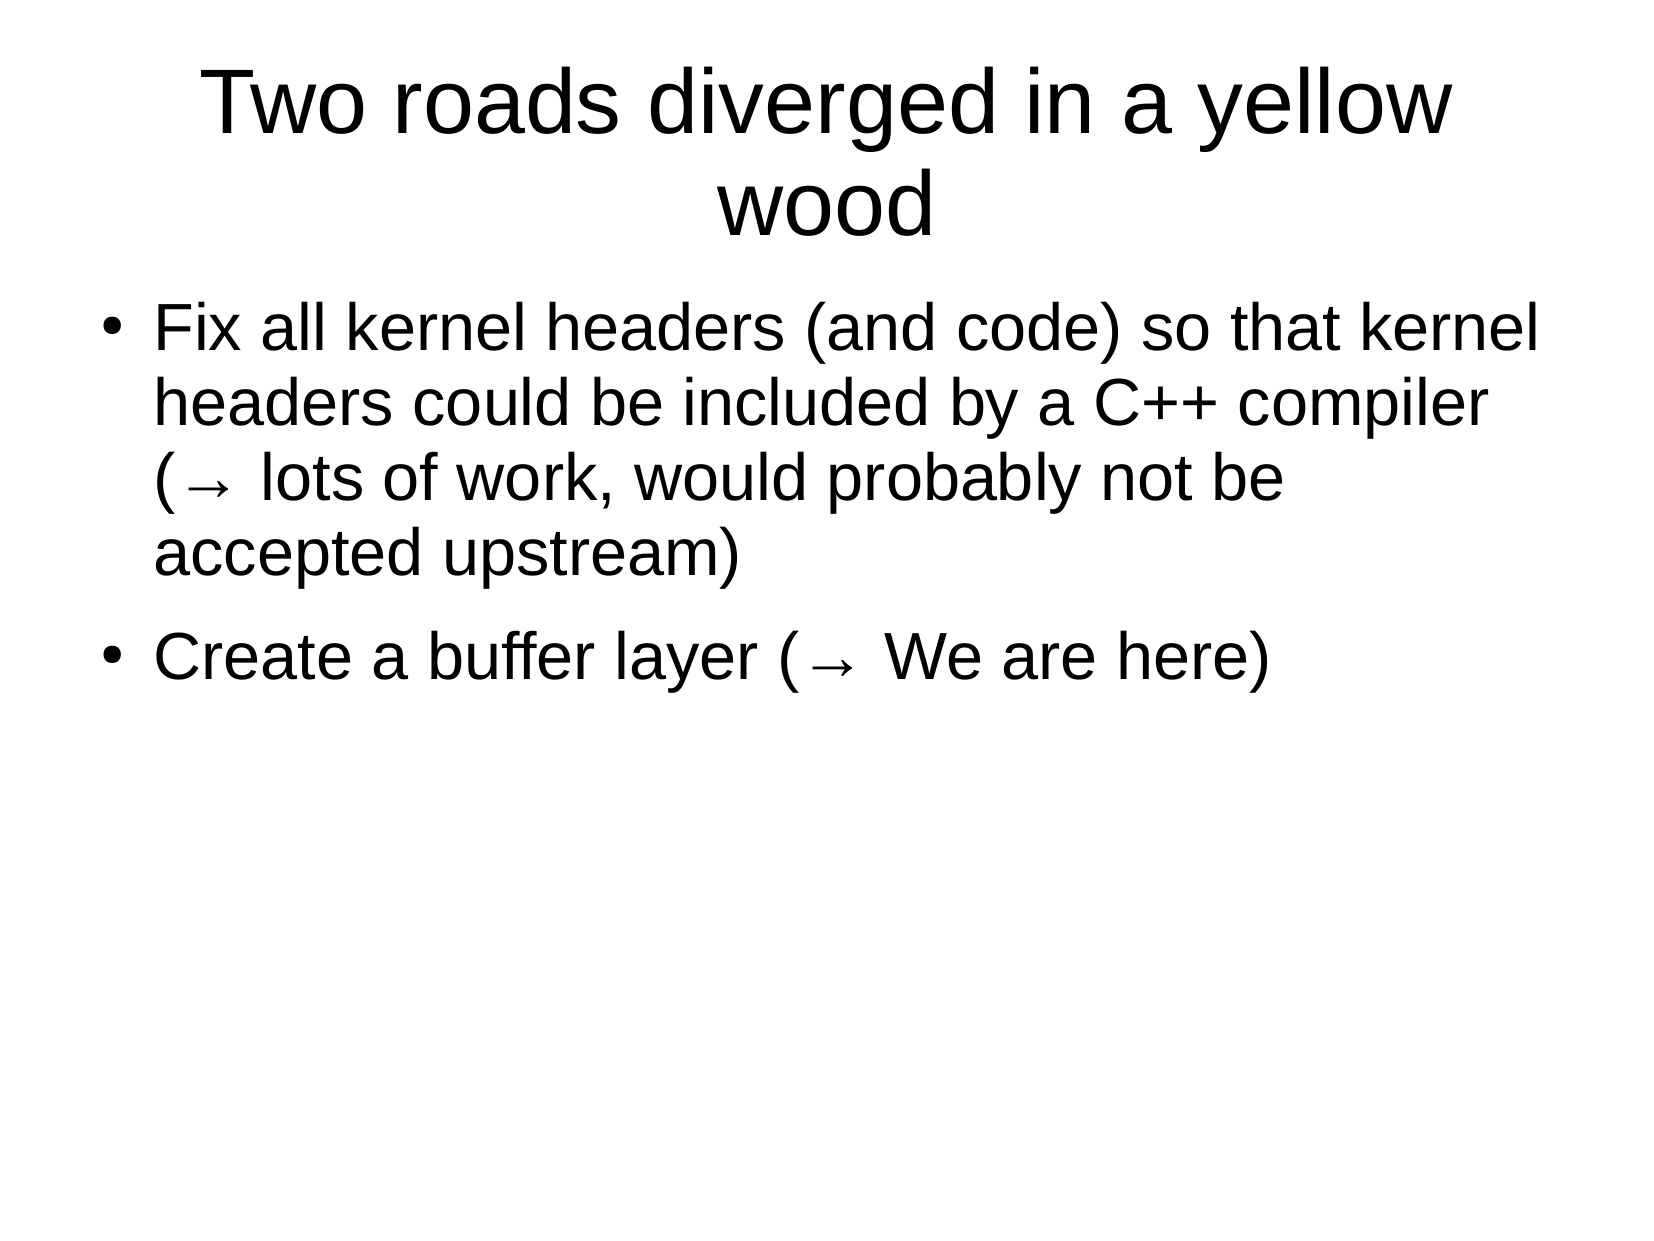

# Two roads diverged in a yellow wood
Fix all kernel headers (and code) so that kernel headers could be included by a C++ compiler (→ lots of work, would probably not be accepted upstream)
Create a buffer layer (→ We are here)